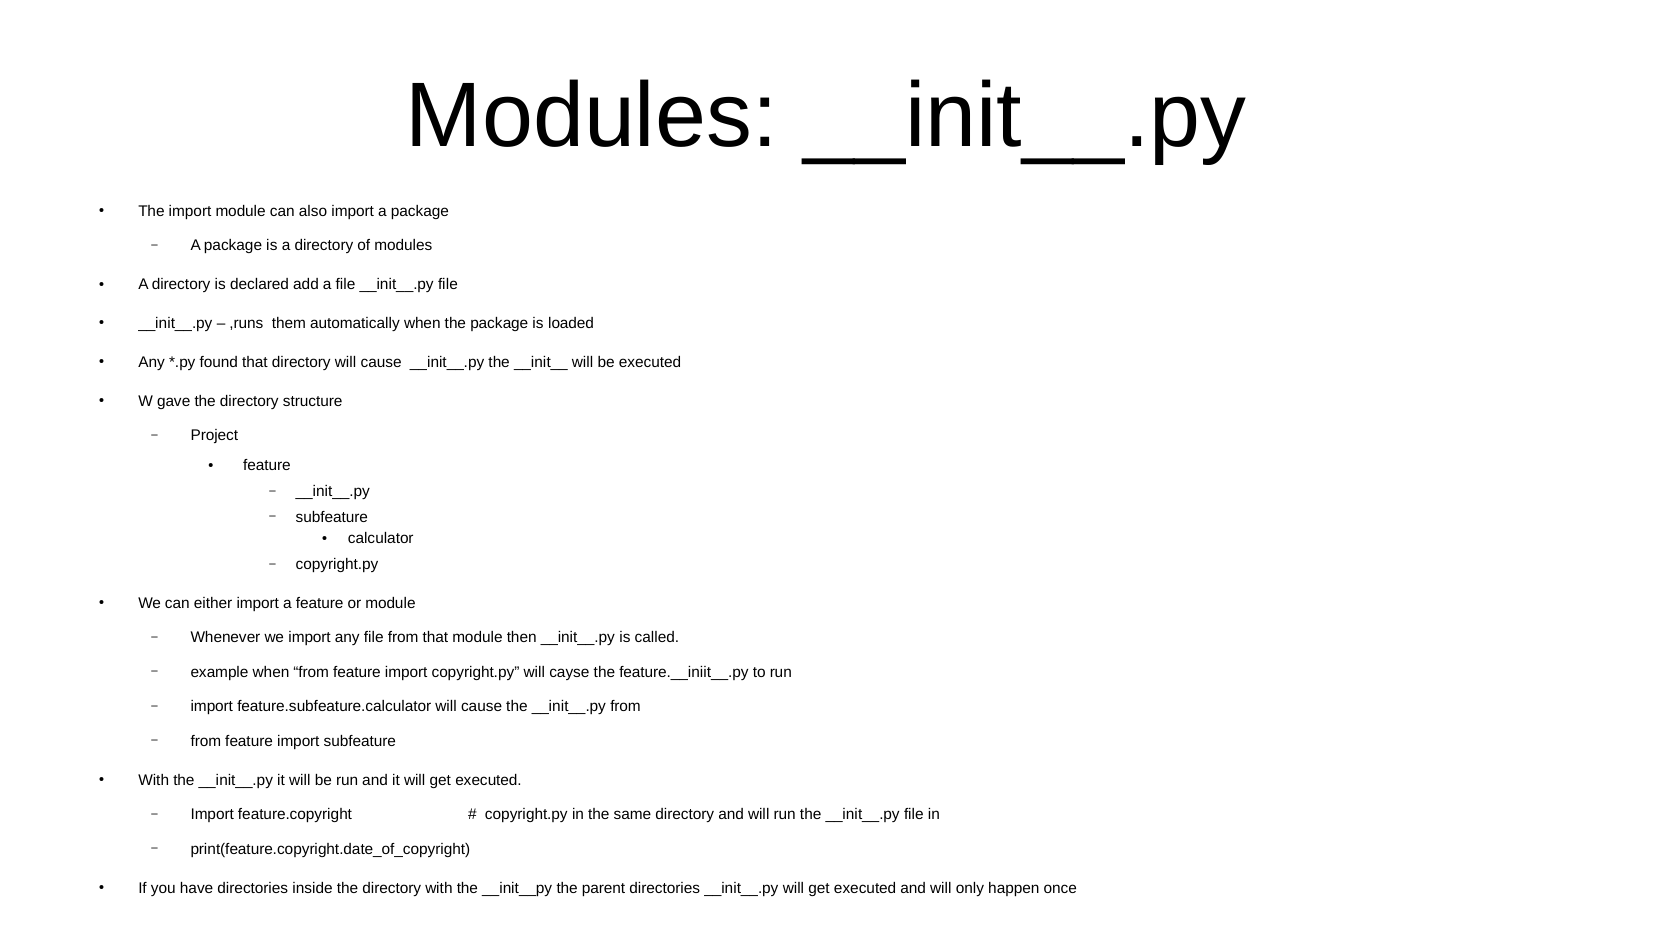

# Modules: __init__.py
The import module can also import a package
A package is a directory of modules
A directory is declared add a file __init__.py file
__init__.py – ,runs them automatically when the package is loaded
Any *.py found that directory will cause __init__.py the __init__ will be executed
W gave the directory structure
Project
feature
__init__.py
subfeature
calculator
copyright.py
We can either import a feature or module
Whenever we import any file from that module then __init__.py is called.
example when “from feature import copyright.py” will cayse the feature.__iniit__.py to run
import feature.subfeature.calculator will cause the __init__.py from
from feature import subfeature
With the __init__.py it will be run and it will get executed.
Import feature.copyright							 		 	# copyright.py in the same directory and will run the __init__.py file in
print(feature.copyright.date_of_copyright)
If you have directories inside the directory with the __init__py the parent directories __init__.py will get executed and will only happen once